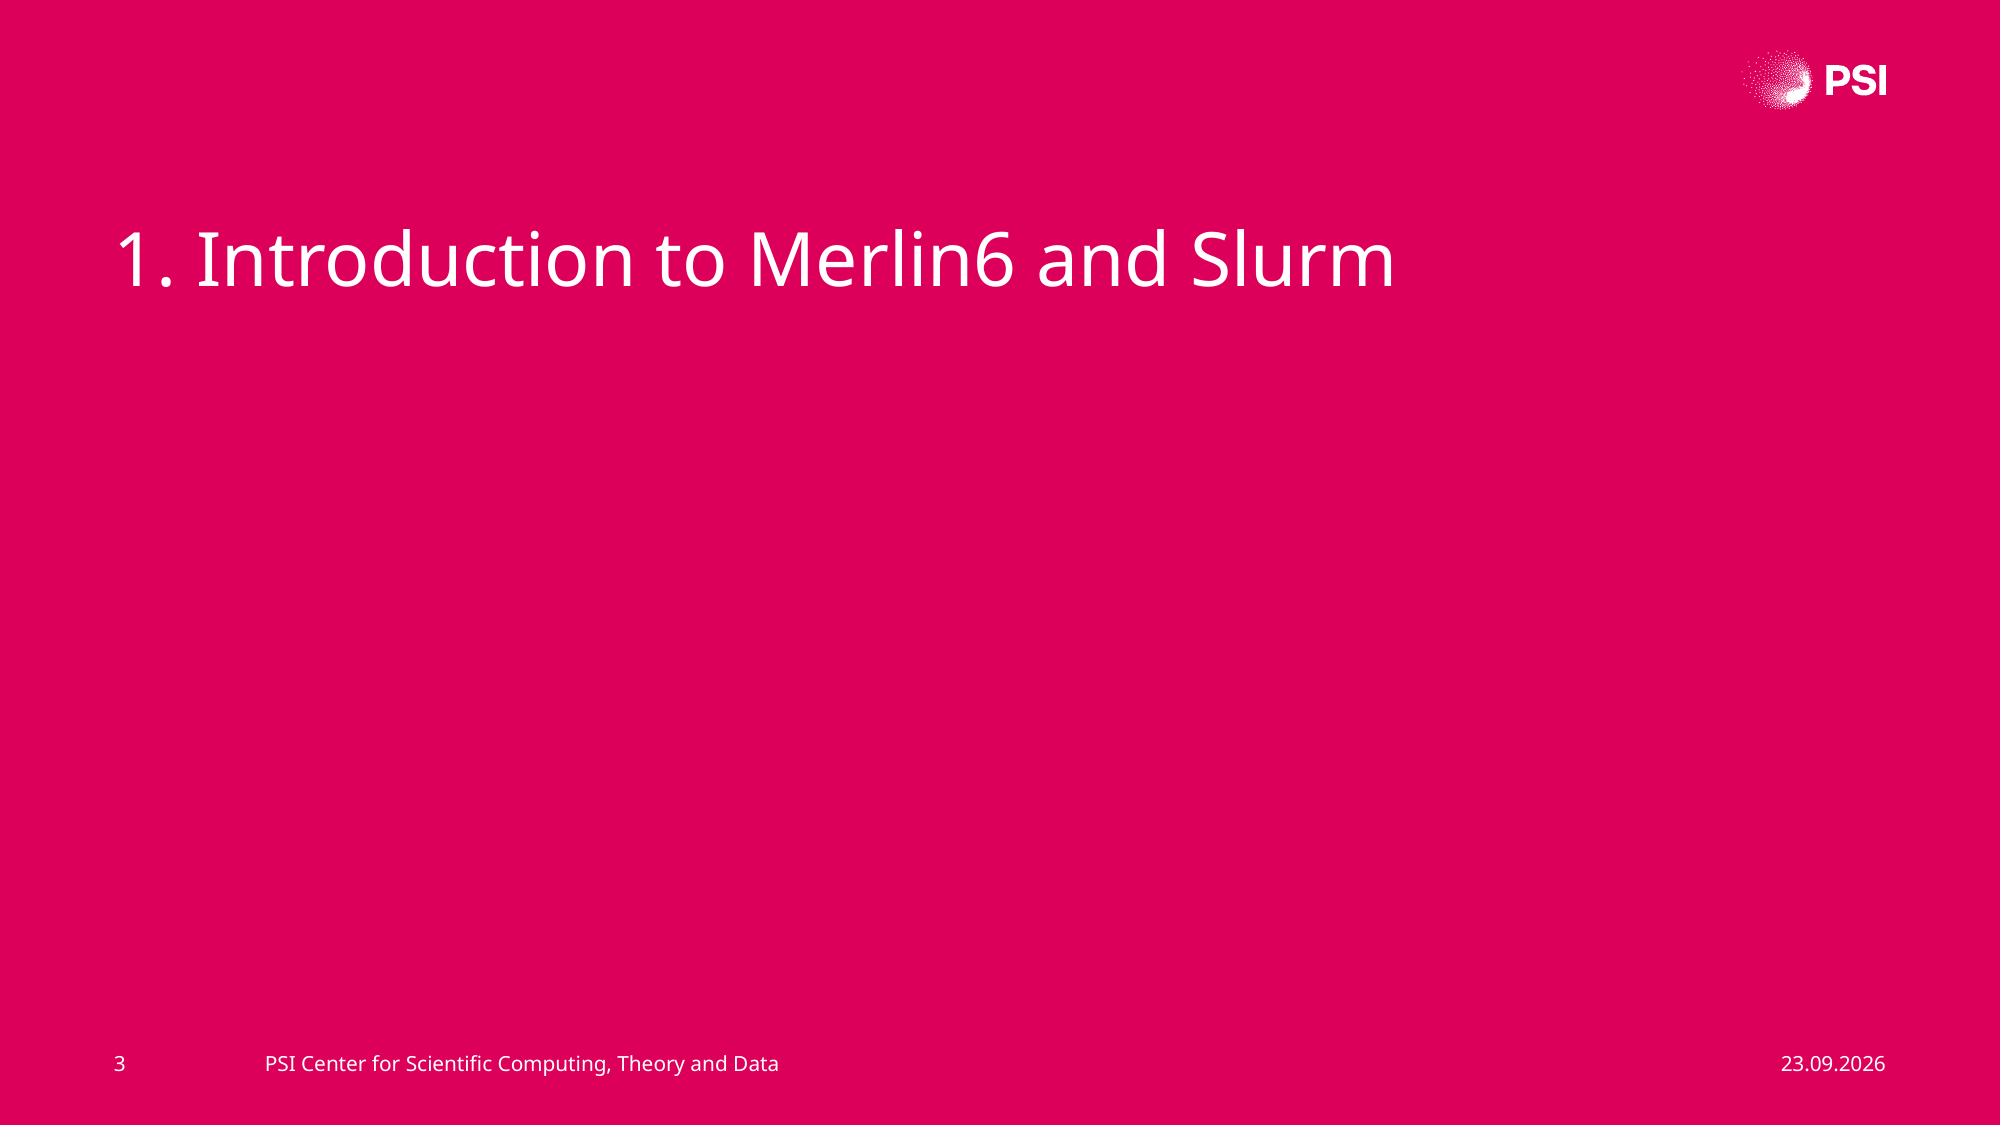

# 1. Introduction to Merlin6 and Slurm
3
PSI Center for Scientific Computing, Theory and Data